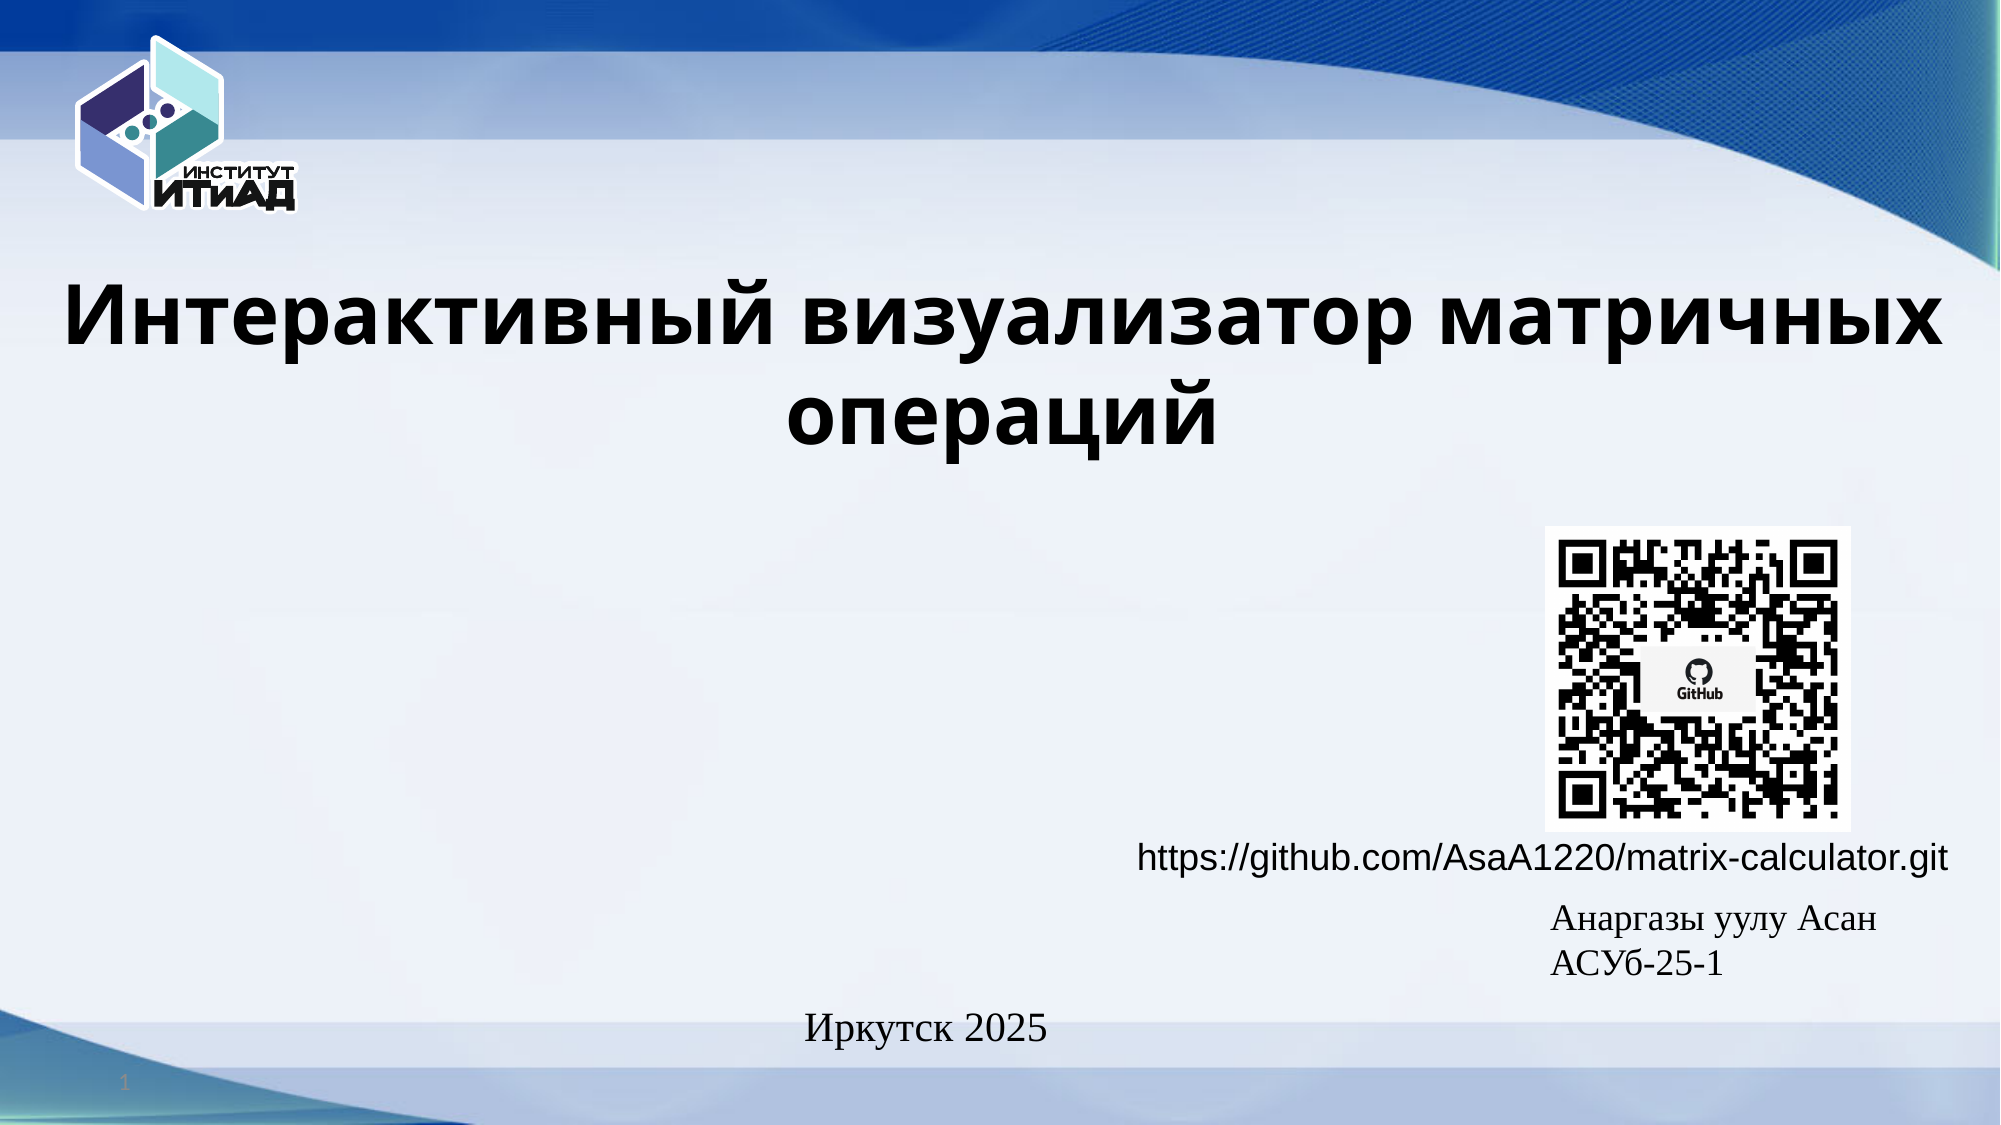

Интерактивный визуализатор матричных операций
https://github.com/AsaA1220/matrix-calculator.git
Анаргазы уулу Асан
АСУб-25-1
Иркутск 2025